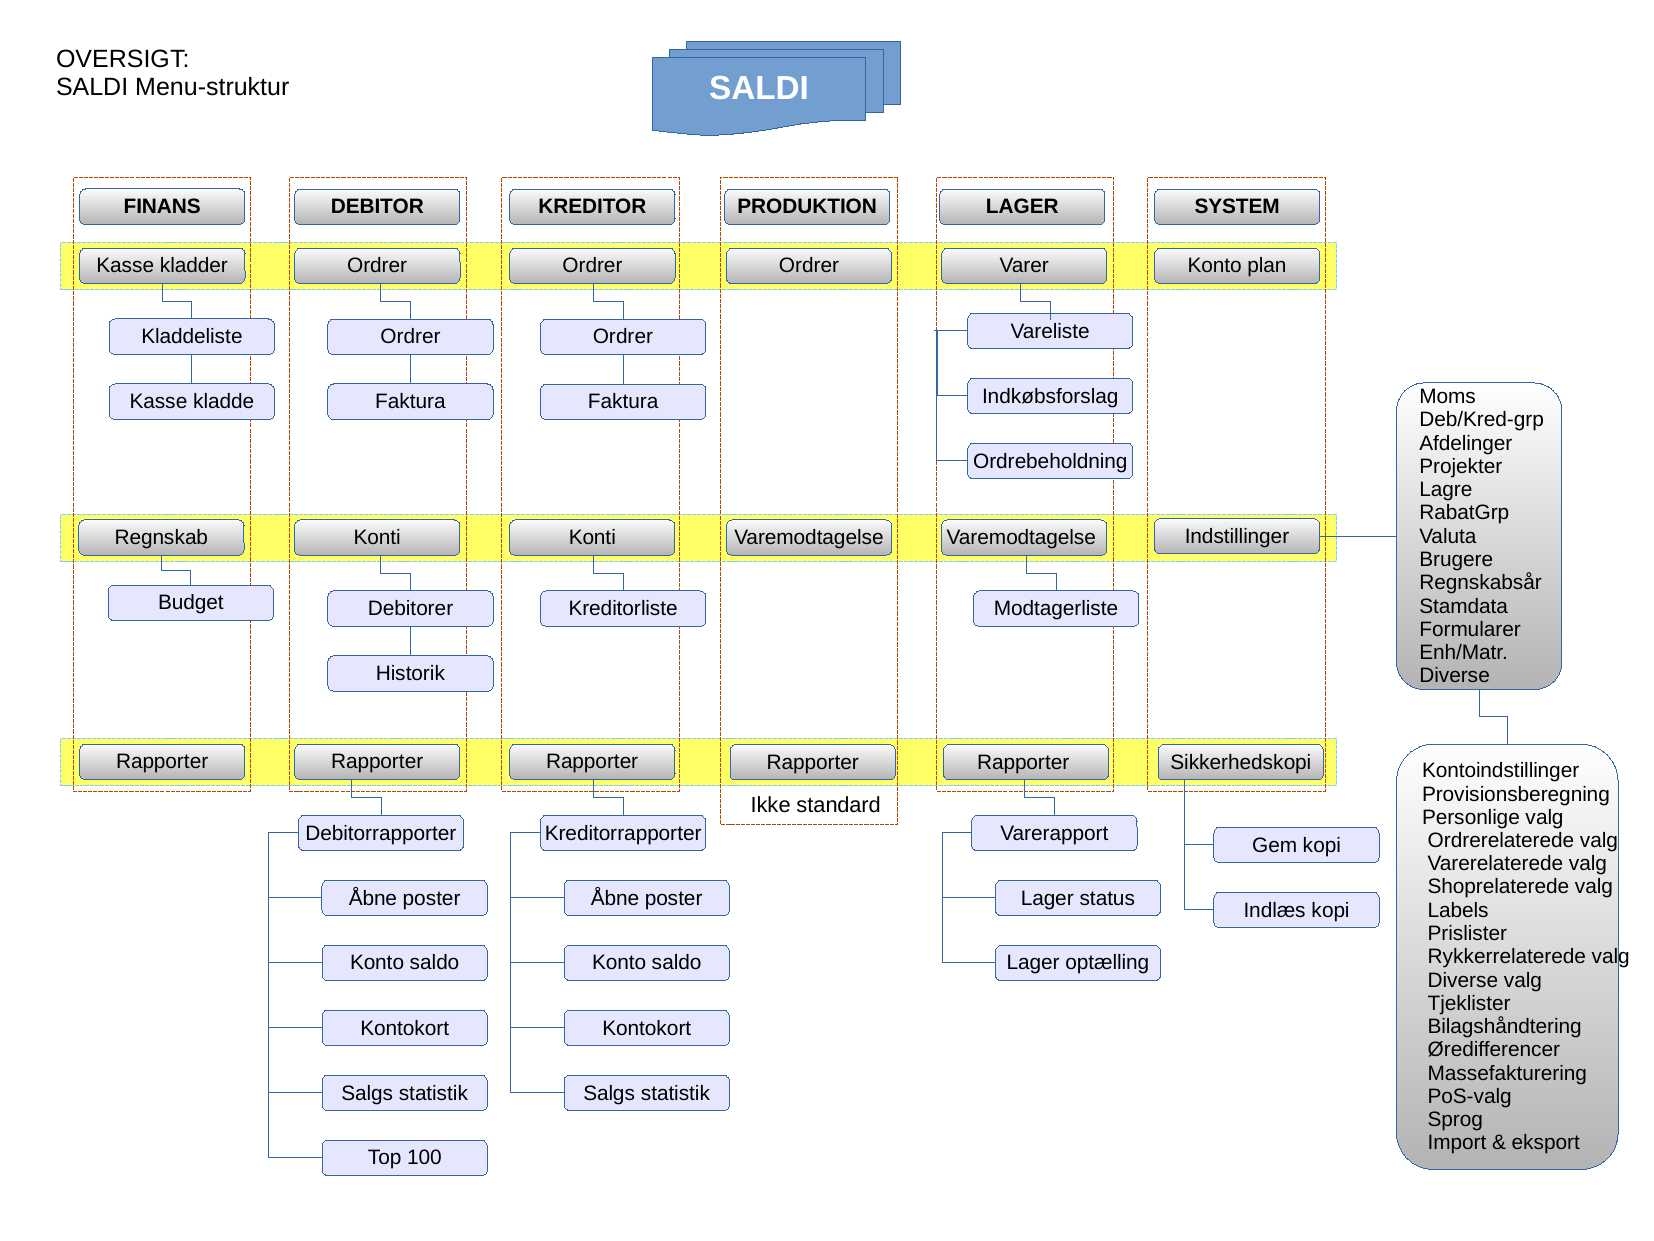

OVERSIGT:
SALDI Menu-struktur
SALDI
FINANS
DEBITOR
KREDITOR
PRODUKTION
LAGER
SYSTEM
Kasse kladder
Ordrer
Ordrer
Ordrer
Varer
Konto plan
Vareliste
Kladdeliste
Ordrer
Ordrer
Indkøbsforslag
Moms
Deb/Kred-grp
Afdelinger
Projekter
Lagre
RabatGrp
Valuta
Brugere
Regnskabsår
Stamdata
Formularer
Enh/Matr.
Diverse
Kasse kladde
Faktura
Faktura
Ordrebeholdning
Indstillinger
Regnskab
Konti
Konti
Varemodtagelse
Varemodtagelse
Budget
Debitorer
Kreditorliste
Modtagerliste
Historik
Rapporter
Rapporter
Rapporter
Kontoindstillinger
Provisionsberegning
Personlige valg
 Ordrerelaterede valg
 Varerelaterede valg
 Shoprelaterede valg
 Labels
 Prislister
 Rykkerrelaterede valg
 Diverse valg
 Tjeklister
 Bilagshåndtering
 Øredifferencer
 Massefakturering
 PoS-valg
 Sprog
 Import & eksport
Rapporter
Rapporter
Sikkerhedskopi
Ikke standard
Kreditorrapporter
Debitorrapporter
Varerapport
Gem kopi
Åbne poster
Åbne poster
Lager status
Indlæs kopi
Konto saldo
Konto saldo
Lager optælling
Kontokort
Kontokort
Salgs statistik
Salgs statistik
Top 100